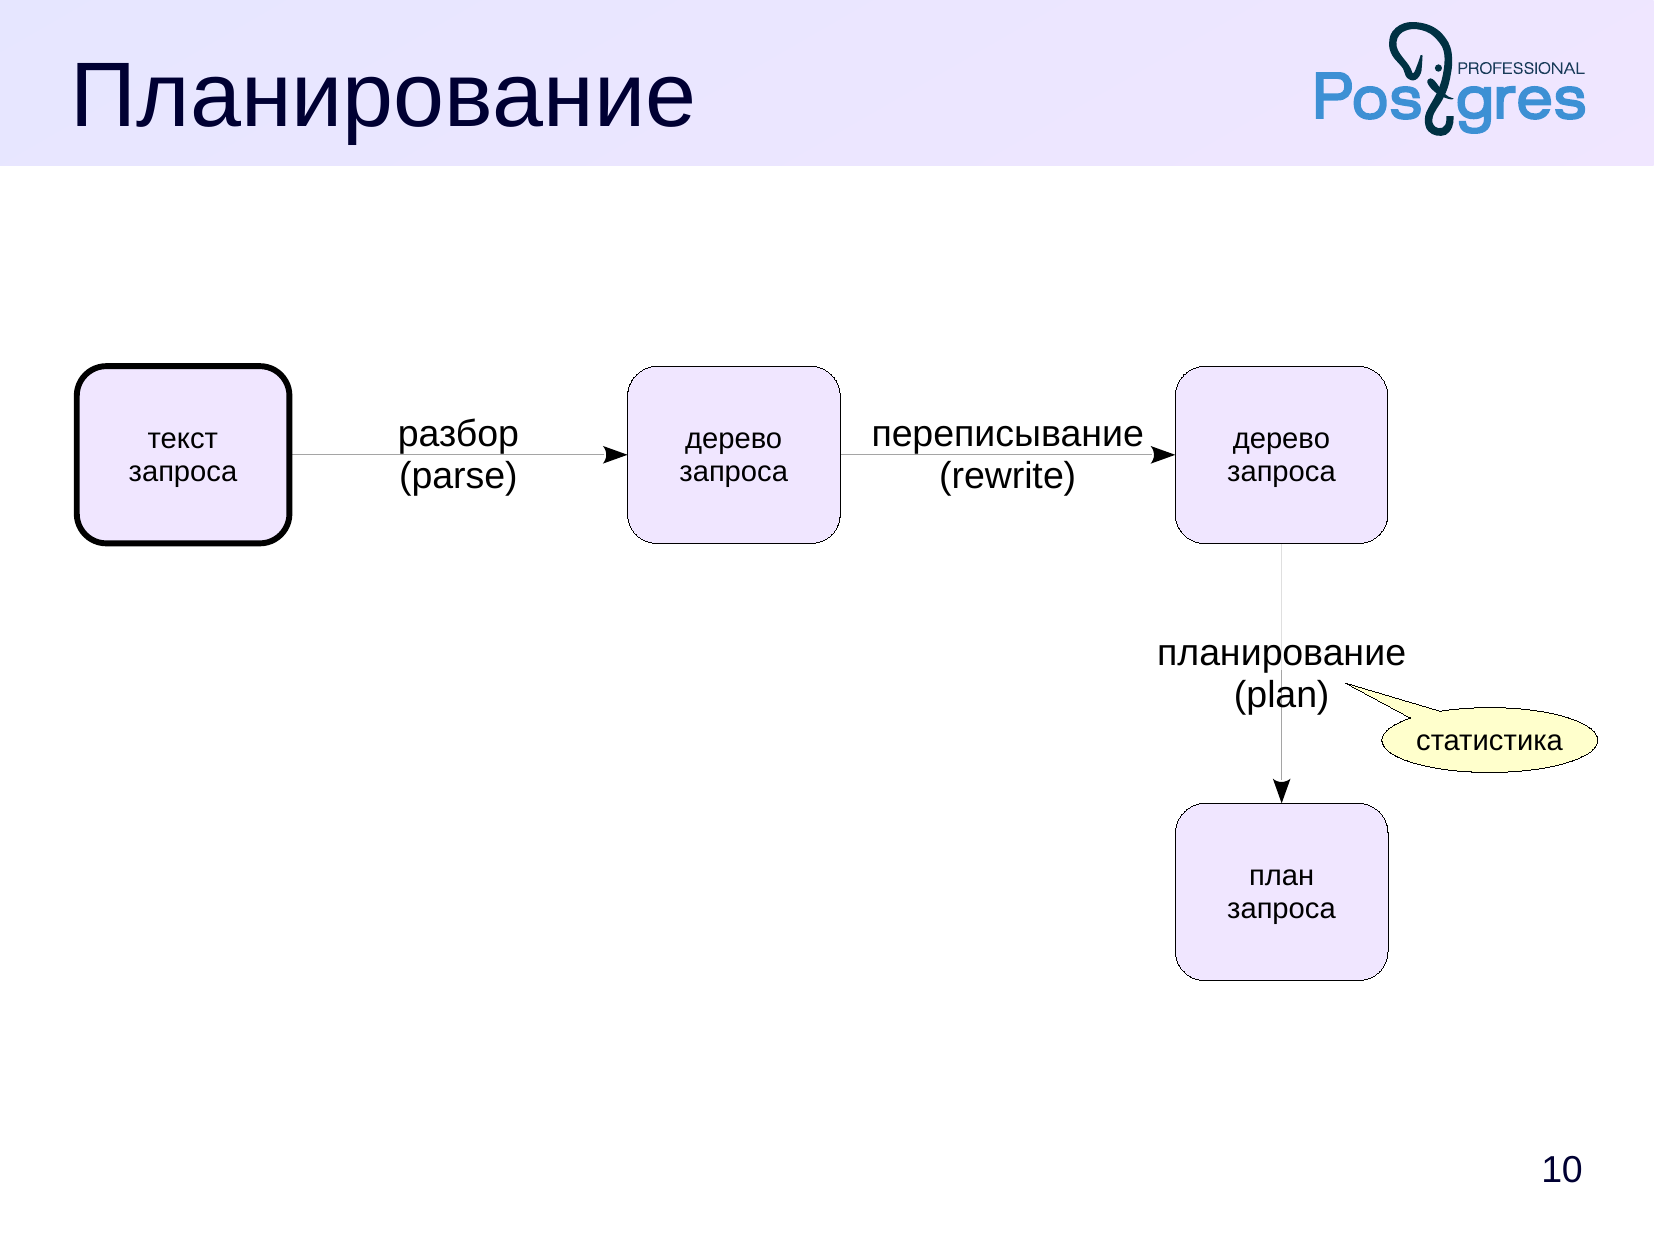

# Планирование
текст
запроса
дерево
запроса
дерево
запроса
статистика
план
запроса